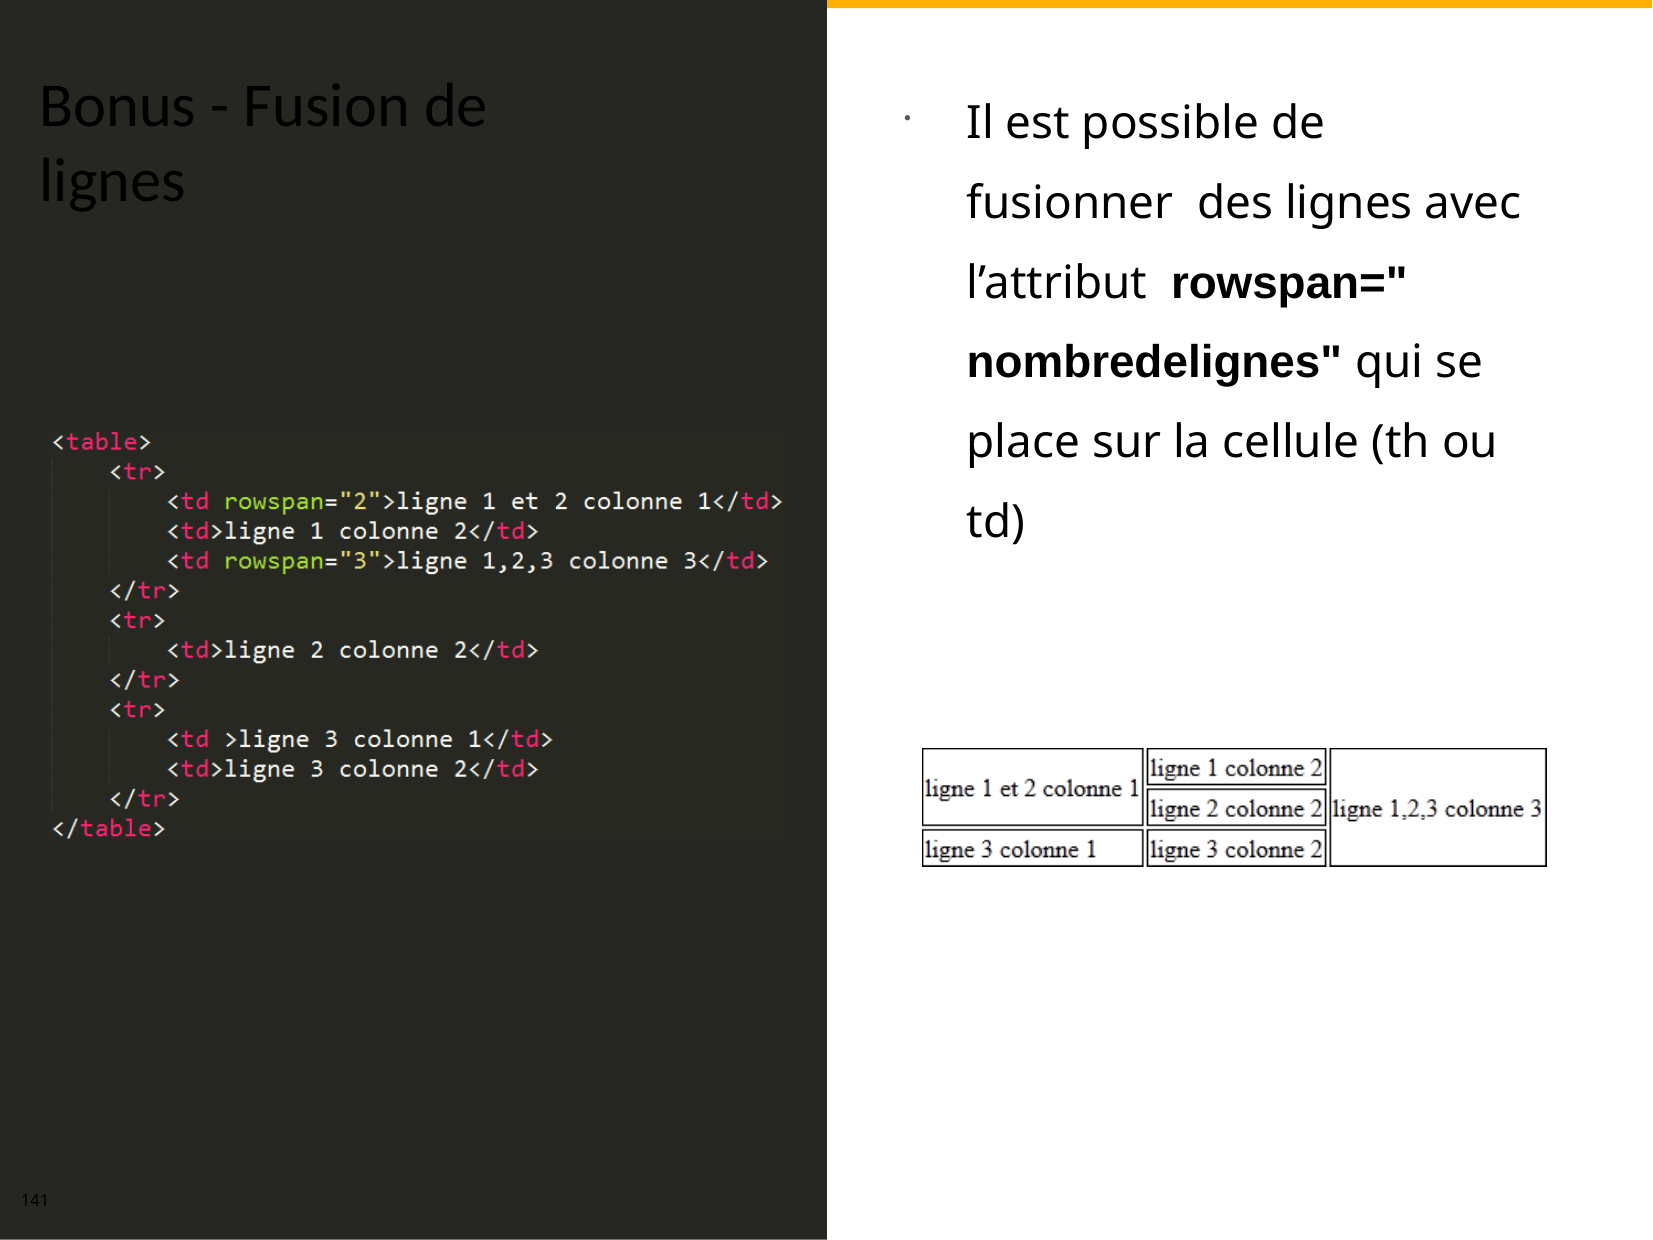

# Bonus - Fusion de lignes
Il est possible de fusionner des lignes avec l’attribut rowspan=" nombredelignes" qui se place sur la cellule (th ou td)
141